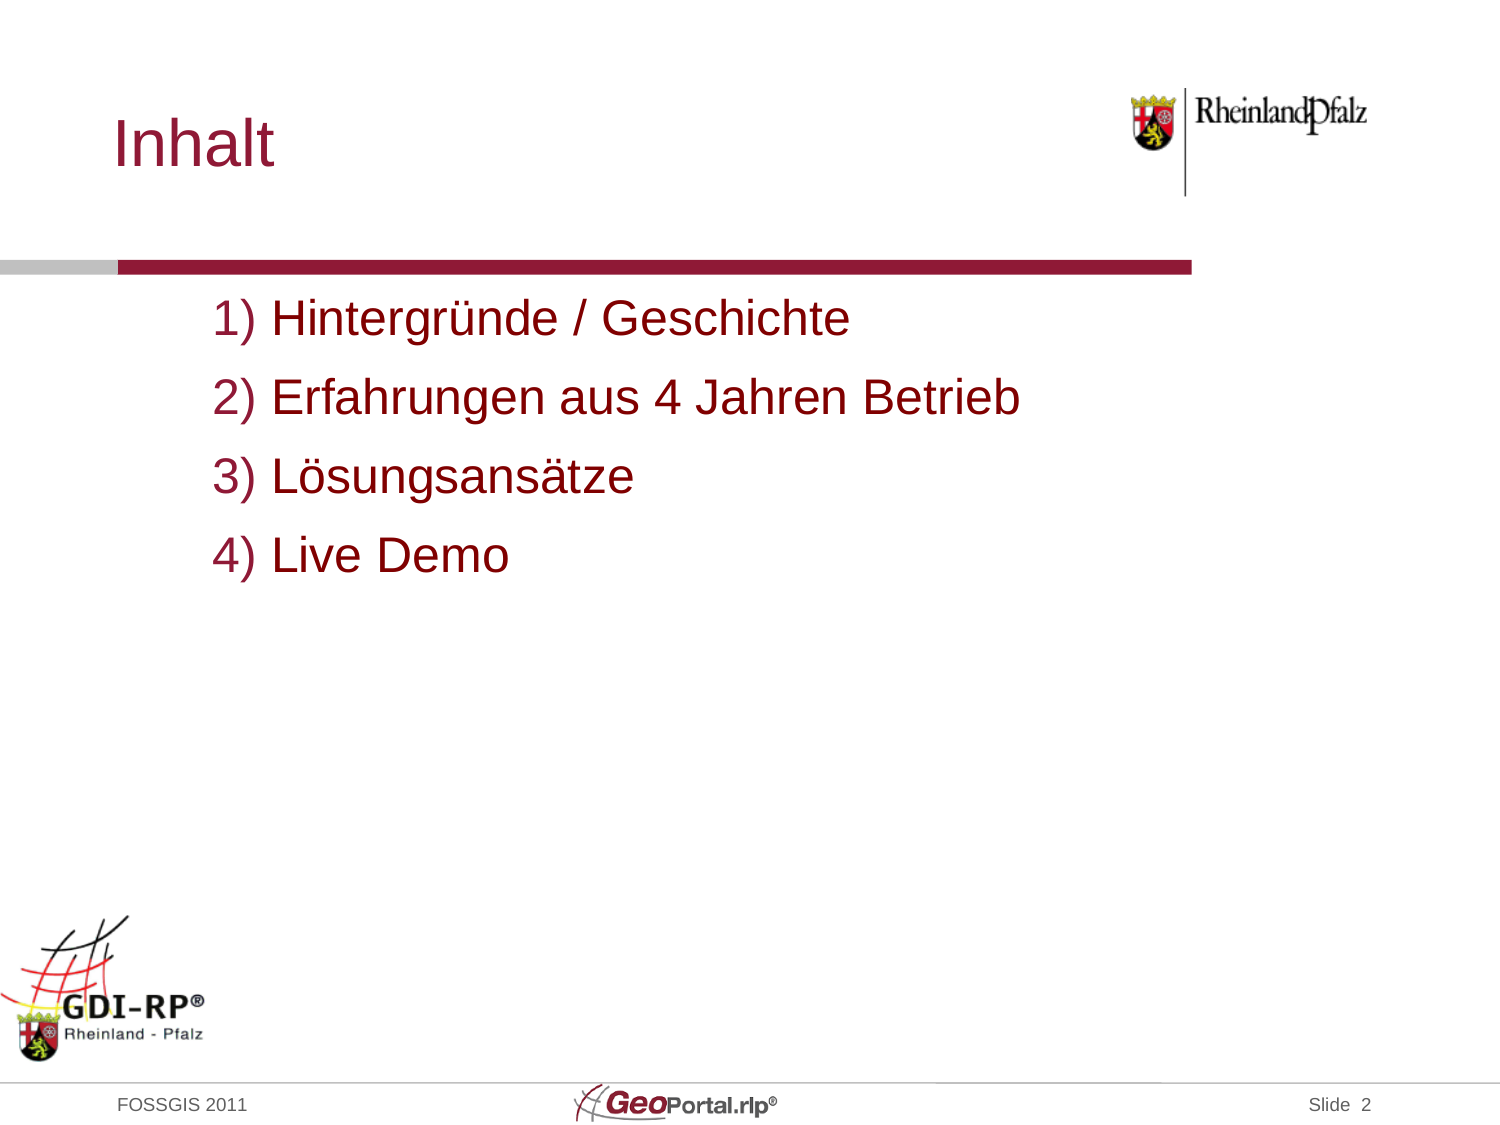

# Inhalt
 Hintergründe / Geschichte
 Erfahrungen aus 4 Jahren Betrieb
 Lösungsansätze
 Live Demo